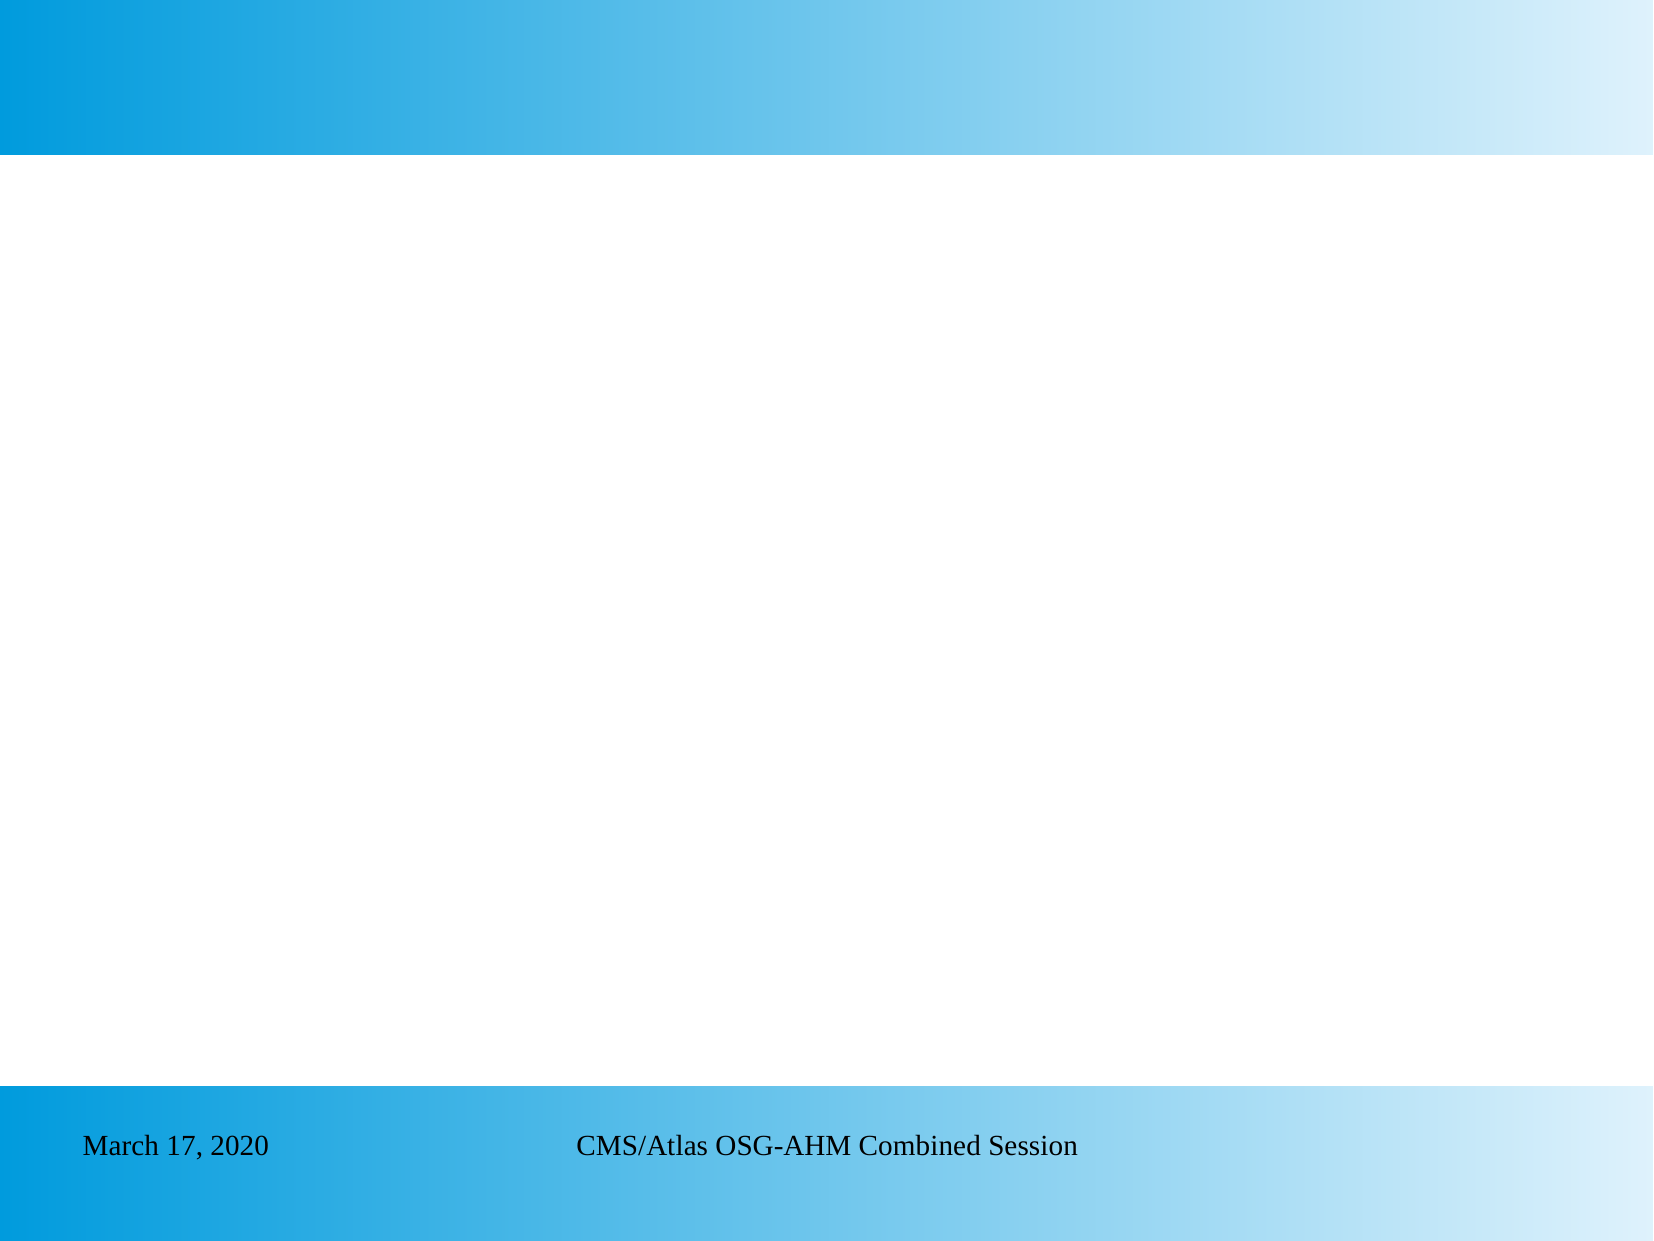

#
March 17, 2020
CMS/Atlas OSG-AHM Combined Session